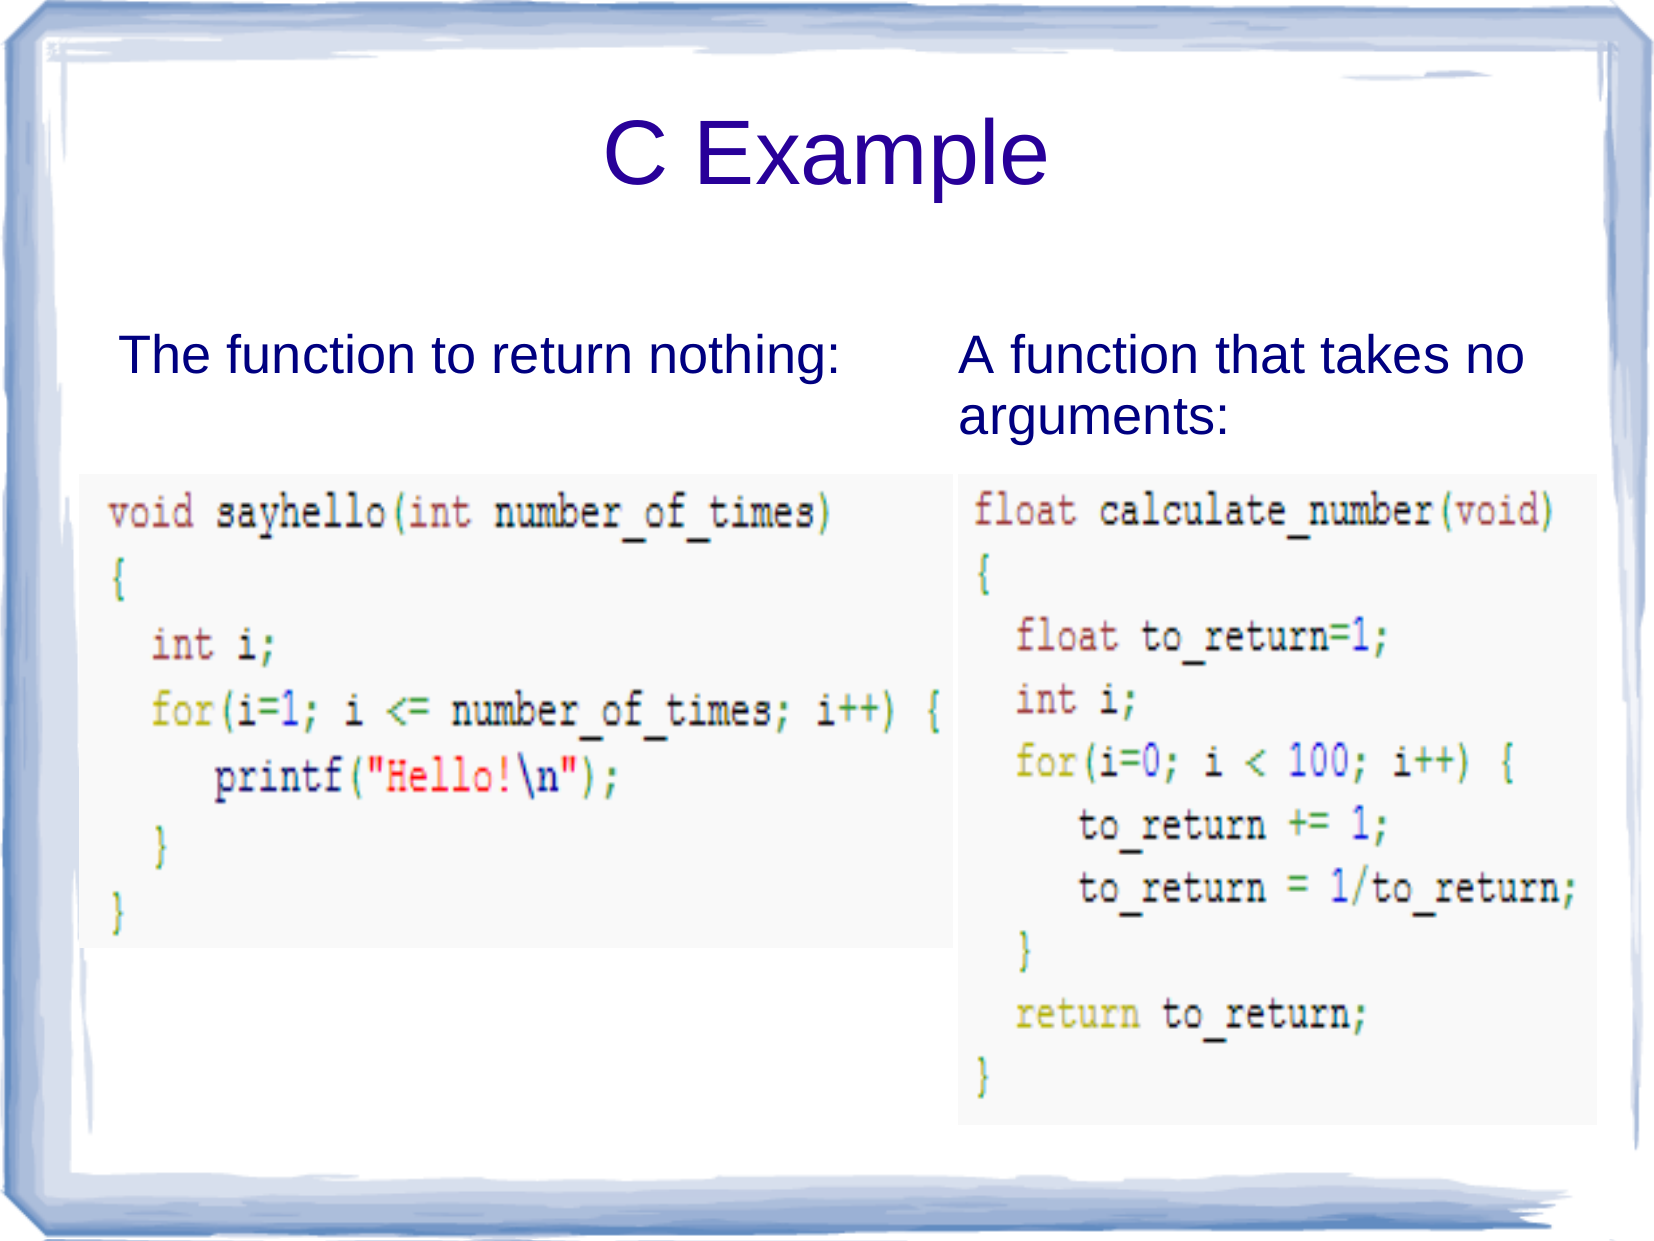

# C Example
The function to return nothing:
A function that takes no arguments: